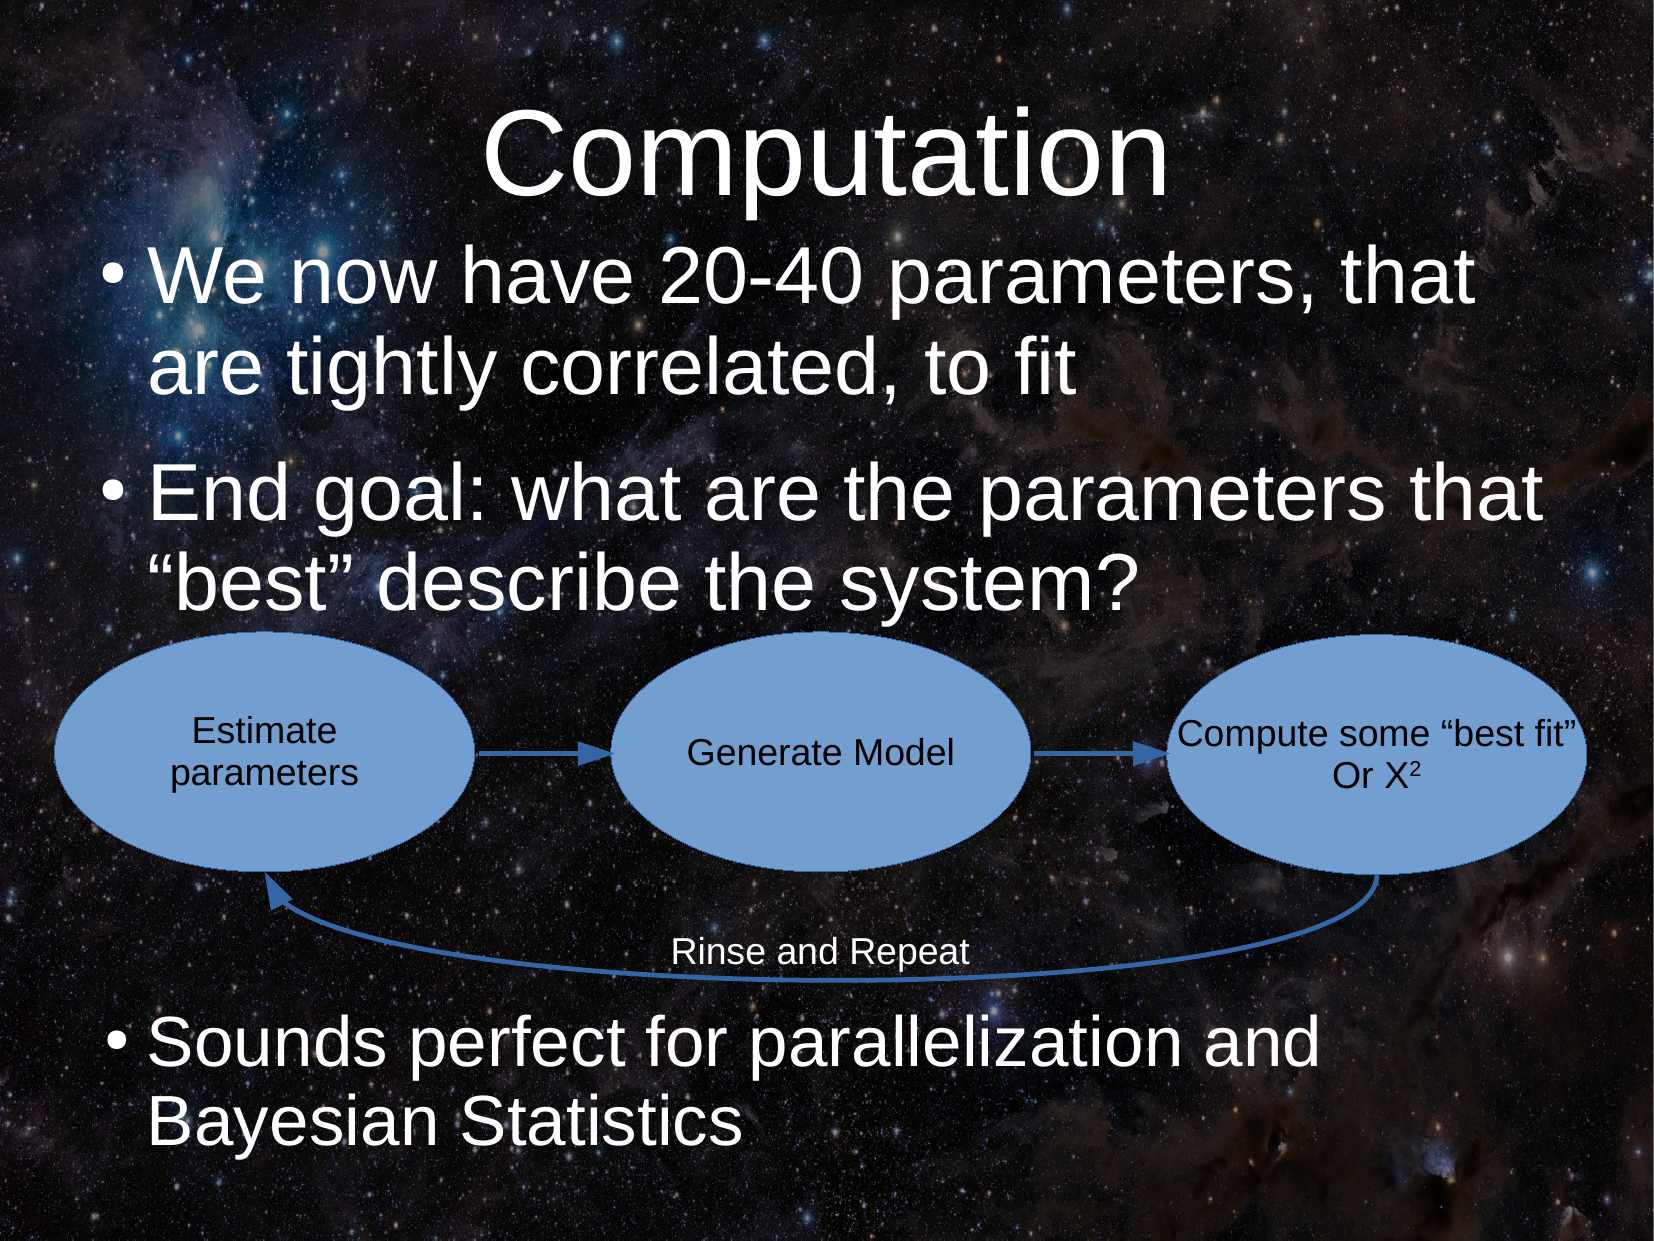

# Computation
We now have 20-40 parameters, that are tightly correlated, to fit
End goal: what are the parameters that “best” describe the system?
Estimate
parameters
Generate Model
Compute some “best fit”
Or Χ2
Rinse and Repeat
Sounds perfect for parallelization and Bayesian Statistics